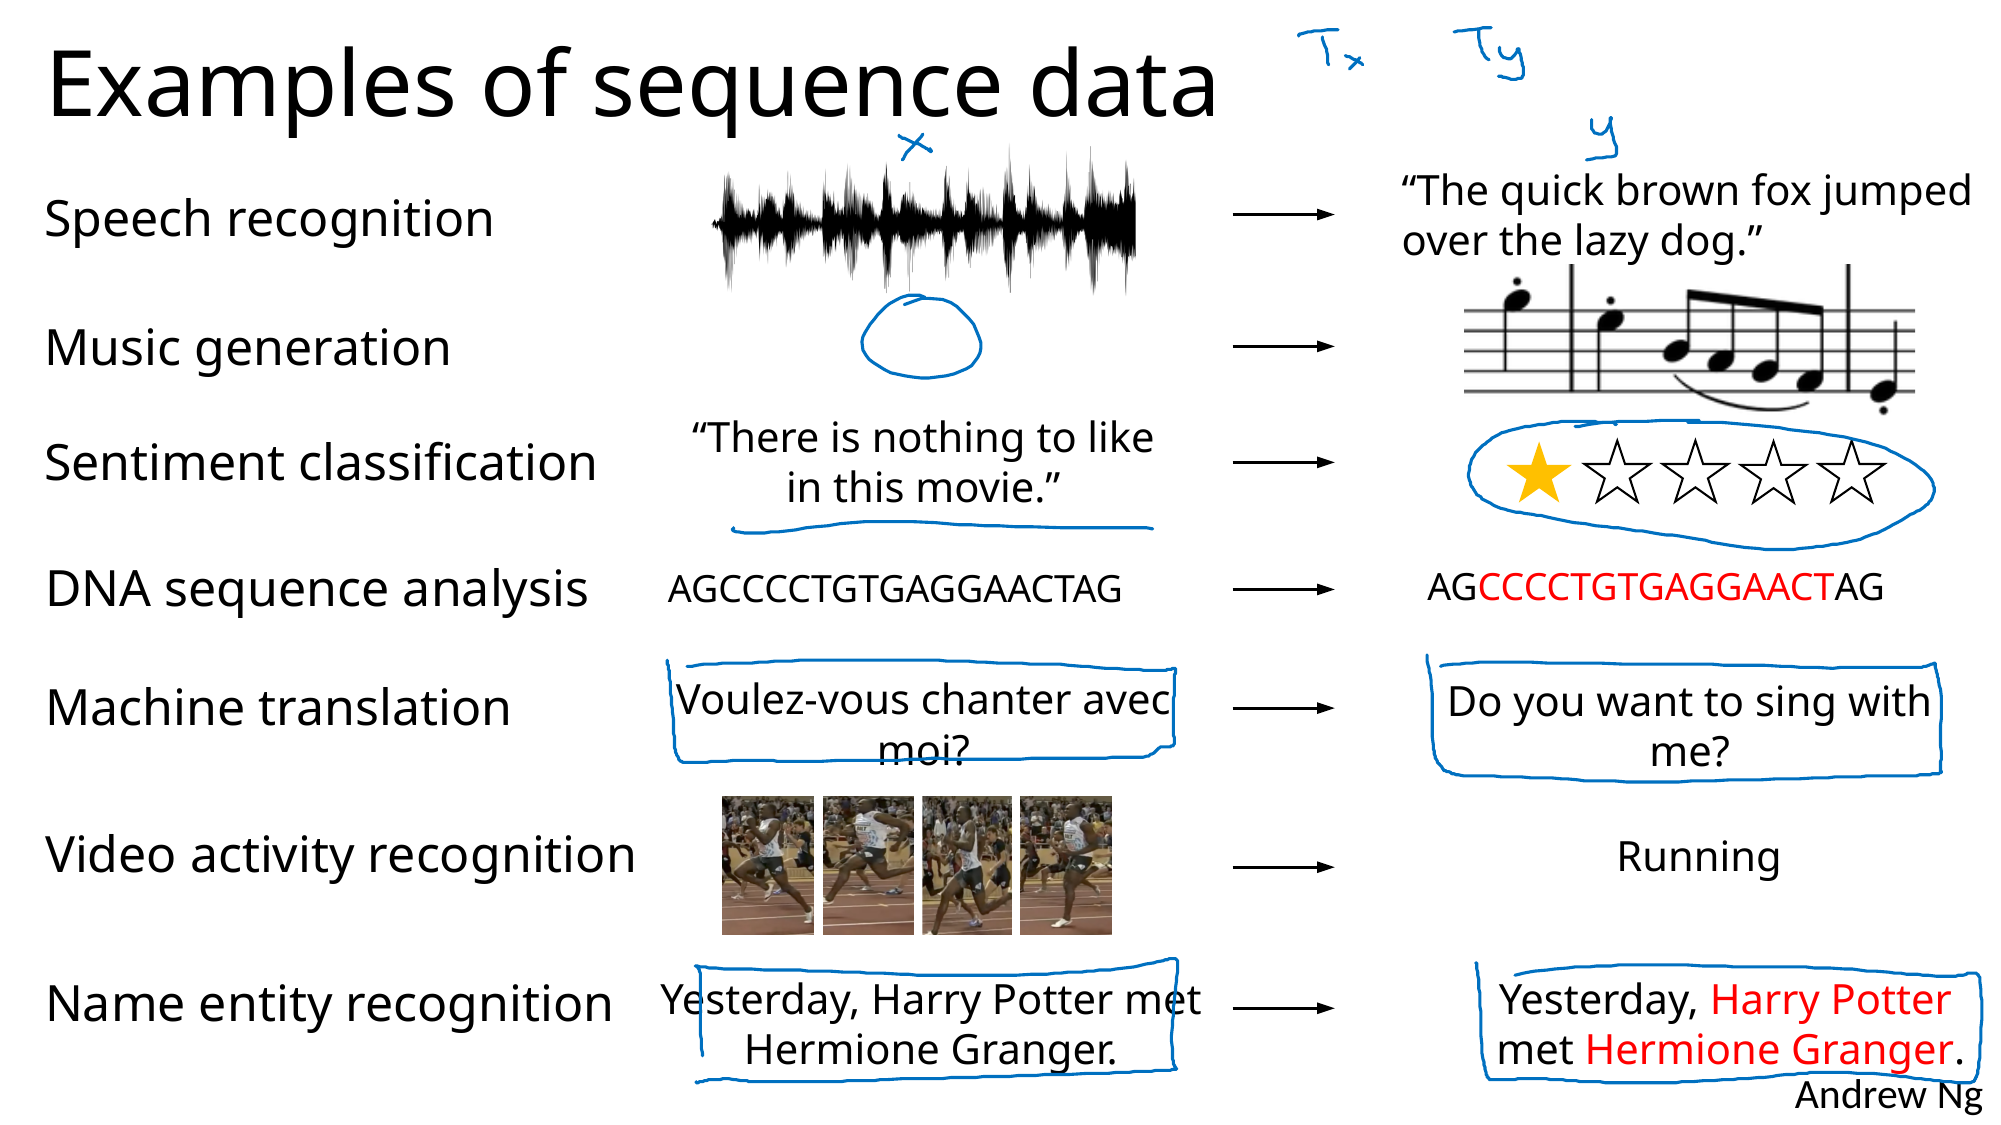

# Examples of sequence data
“The quick brown fox jumped over the lazy dog.”
Speech recognition
Music generation
“There is nothing to like in this movie.”
Sentiment classification
DNA sequence analysis
AGCCCCTGTGAGGAACTAG
AGCCCCTGTGAGGAACTAG
Voulez-vous chanter avec moi?
Machine translation
Do you want to sing with me?
Plasmid sequence AP4 Oligo
Video activity recognition
Running
Name entity recognition
Yesterday, Harry Potter met Hermione Granger.
Yesterday, Harry Potter met Hermione Granger.